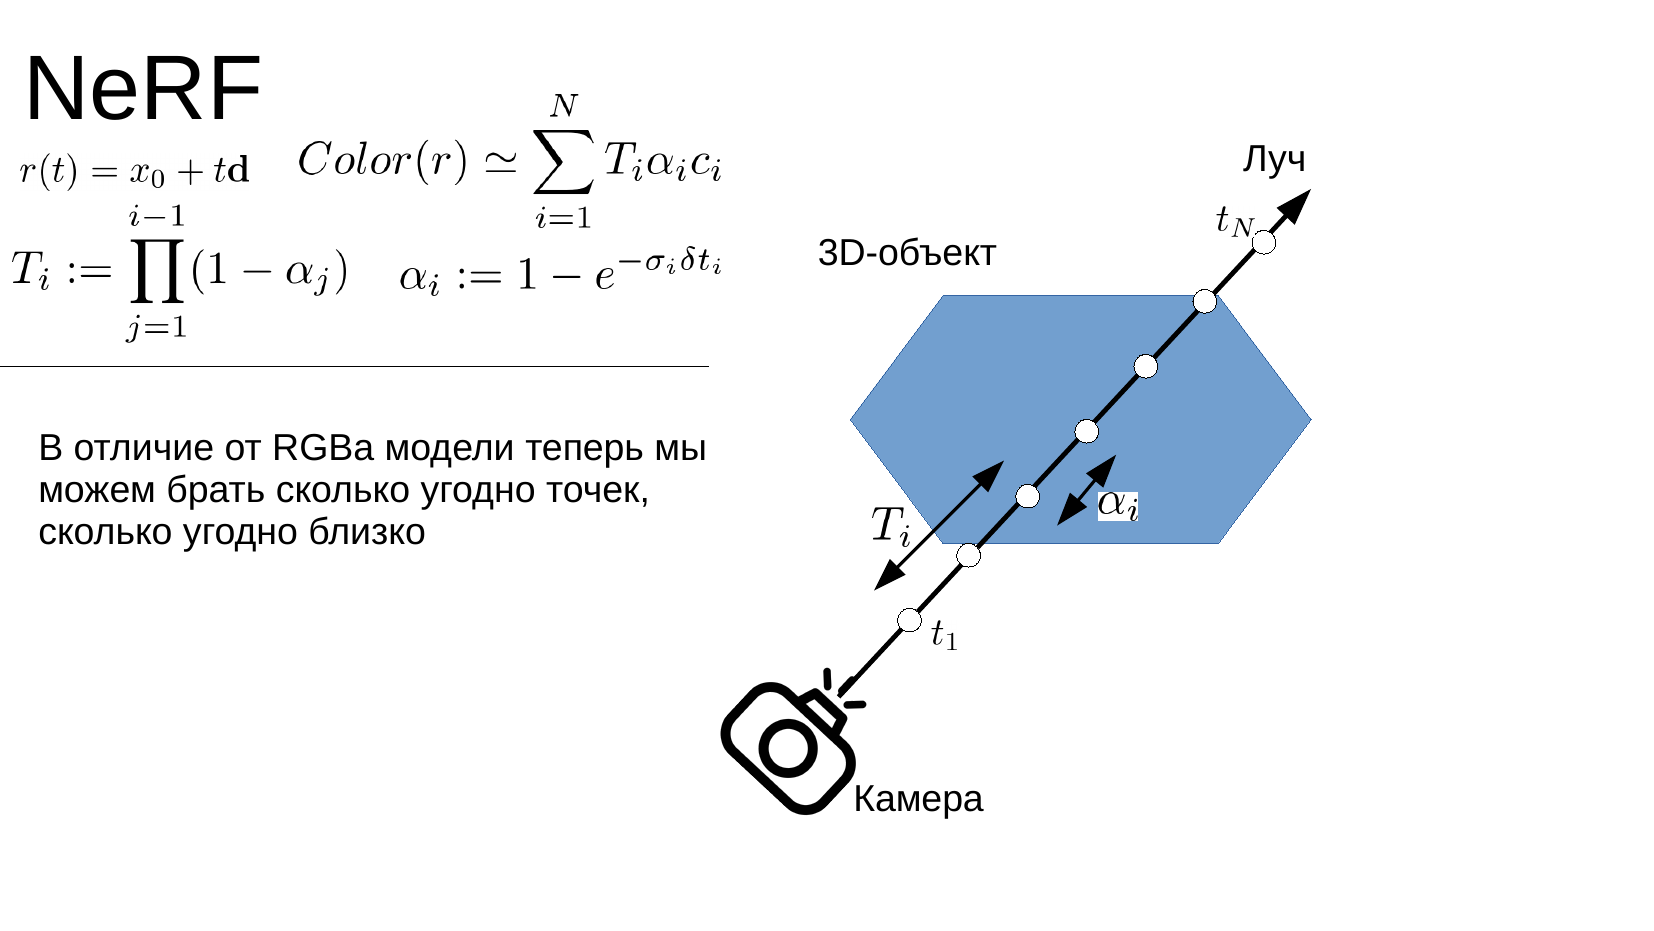

# NeRF
Луч
3D-объект
В отличие от RGBa модели теперь мы можем брать сколько угодно точек, сколько угодно близко
Камера